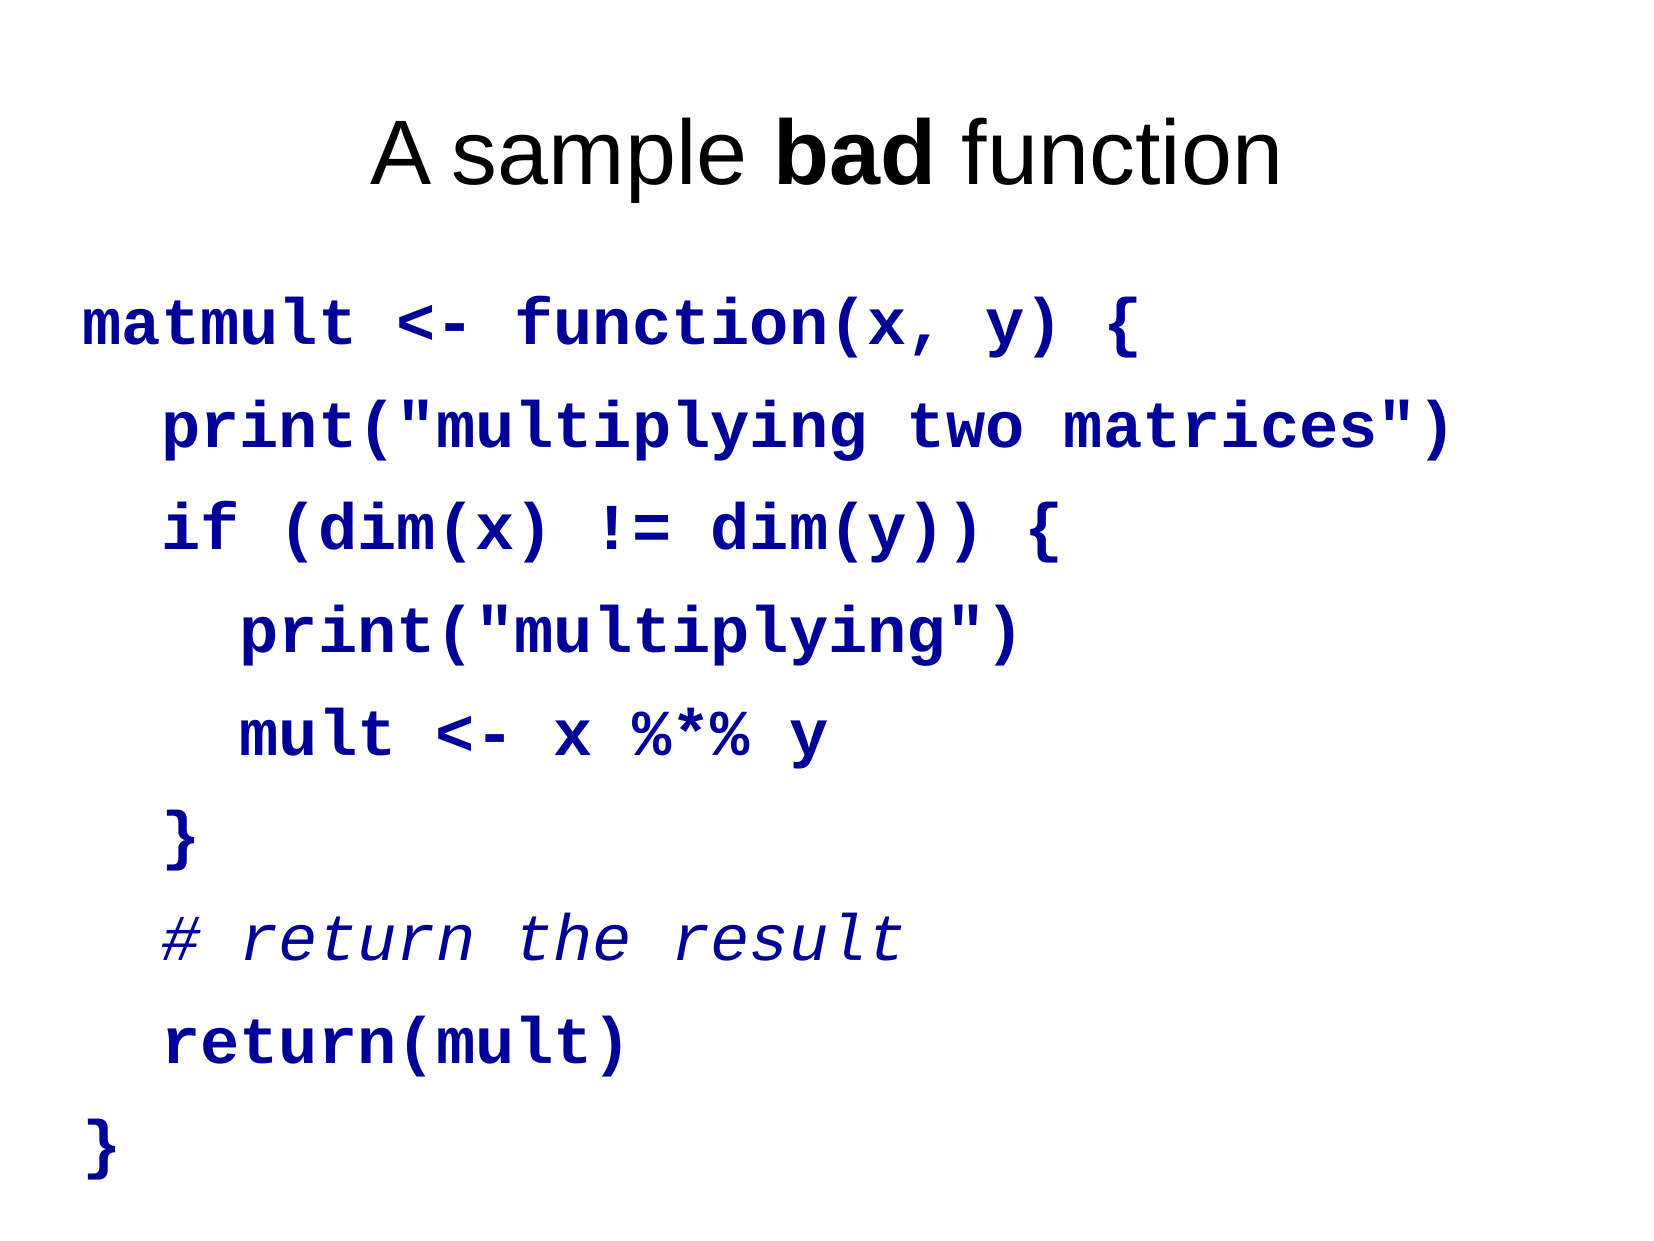

# A sample bad function
matmult <- function(x, y) {
 print("multiplying two matrices")
 if (dim(x) != dim(y)) {
 print("multiplying")
 mult <- x %*% y
 }
 # return the result
 return(mult)
}